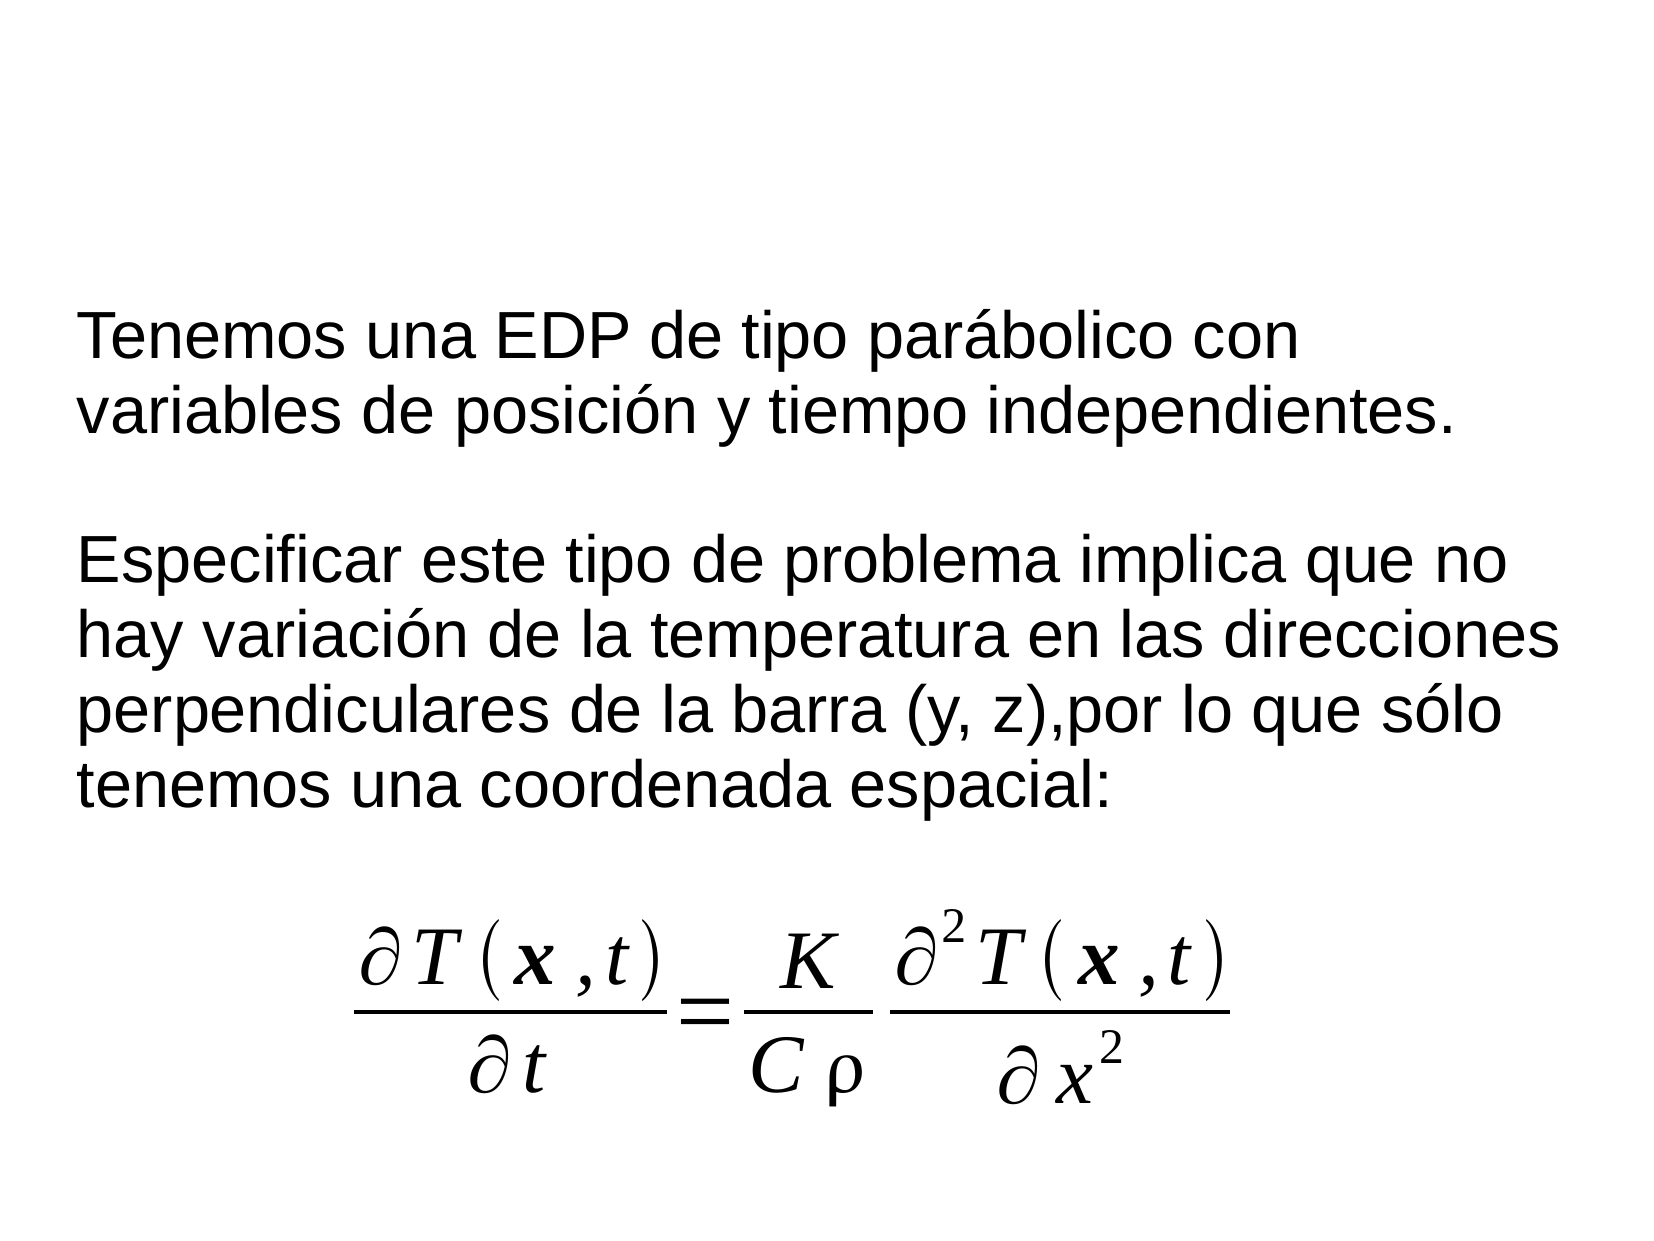

#
Tenemos una EDP de tipo parábolico con variables de posición y tiempo independientes.
Especificar este tipo de problema implica que no hay variación de la temperatura en las direcciones perpendiculares de la barra (y, z),por lo que sólo tenemos una coordenada espacial: